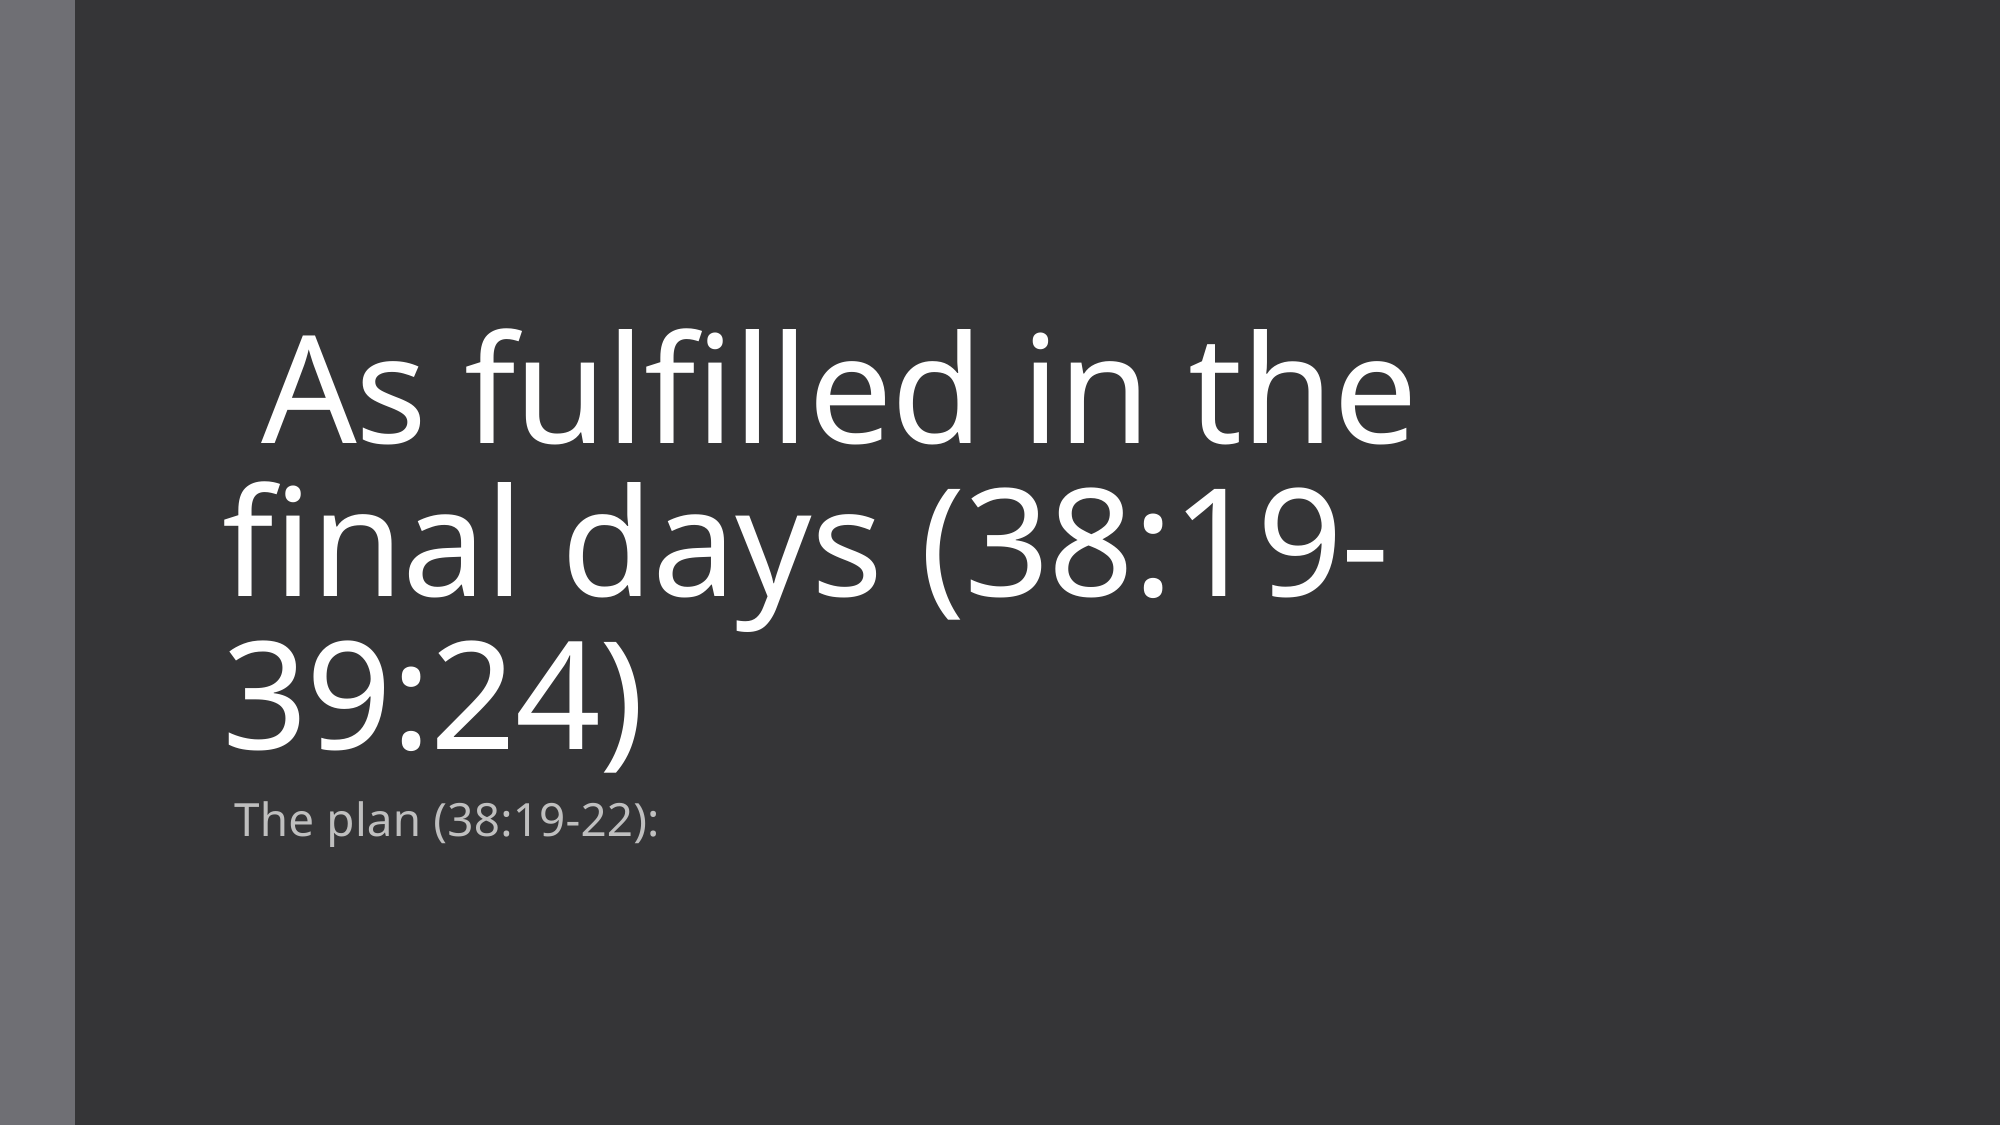

# As fulfilled in the final days (38:19-39:24)
 The plan (38:19-22):